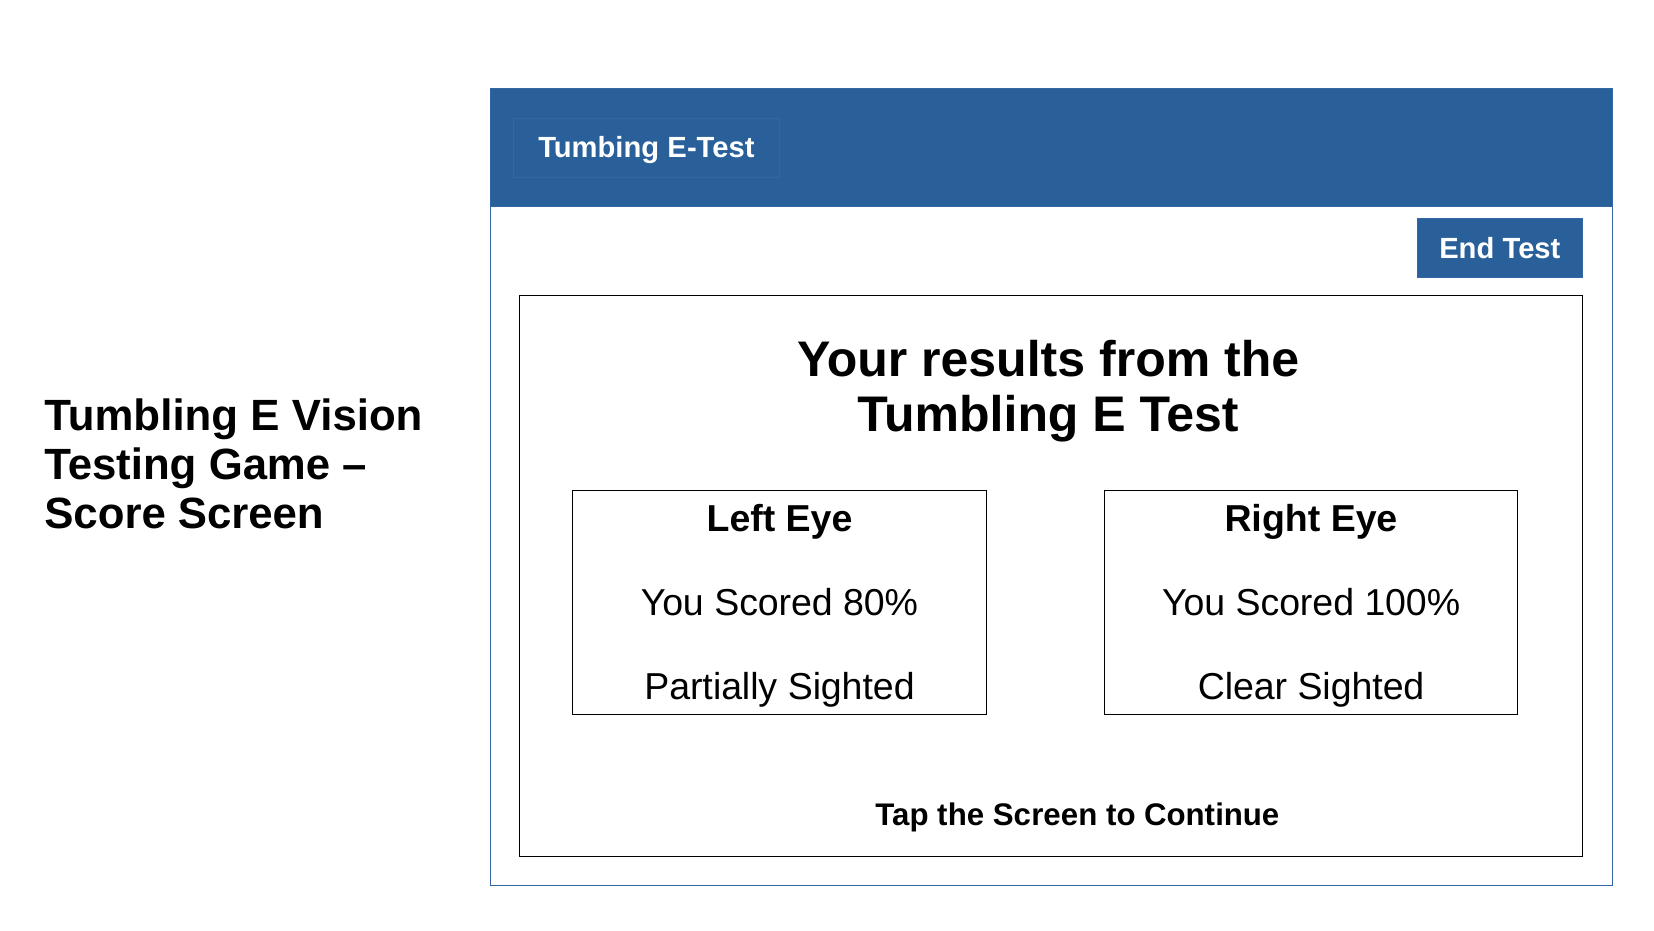

Tumbing E-Test
End Test
Your results from the Tumbling E Test
Tumbling E Vision Testing Game – Score Screen
Left Eye
You Scored 80%
Partially Sighted
Right Eye
You Scored 100%
Clear Sighted
Tap the Screen to Continue